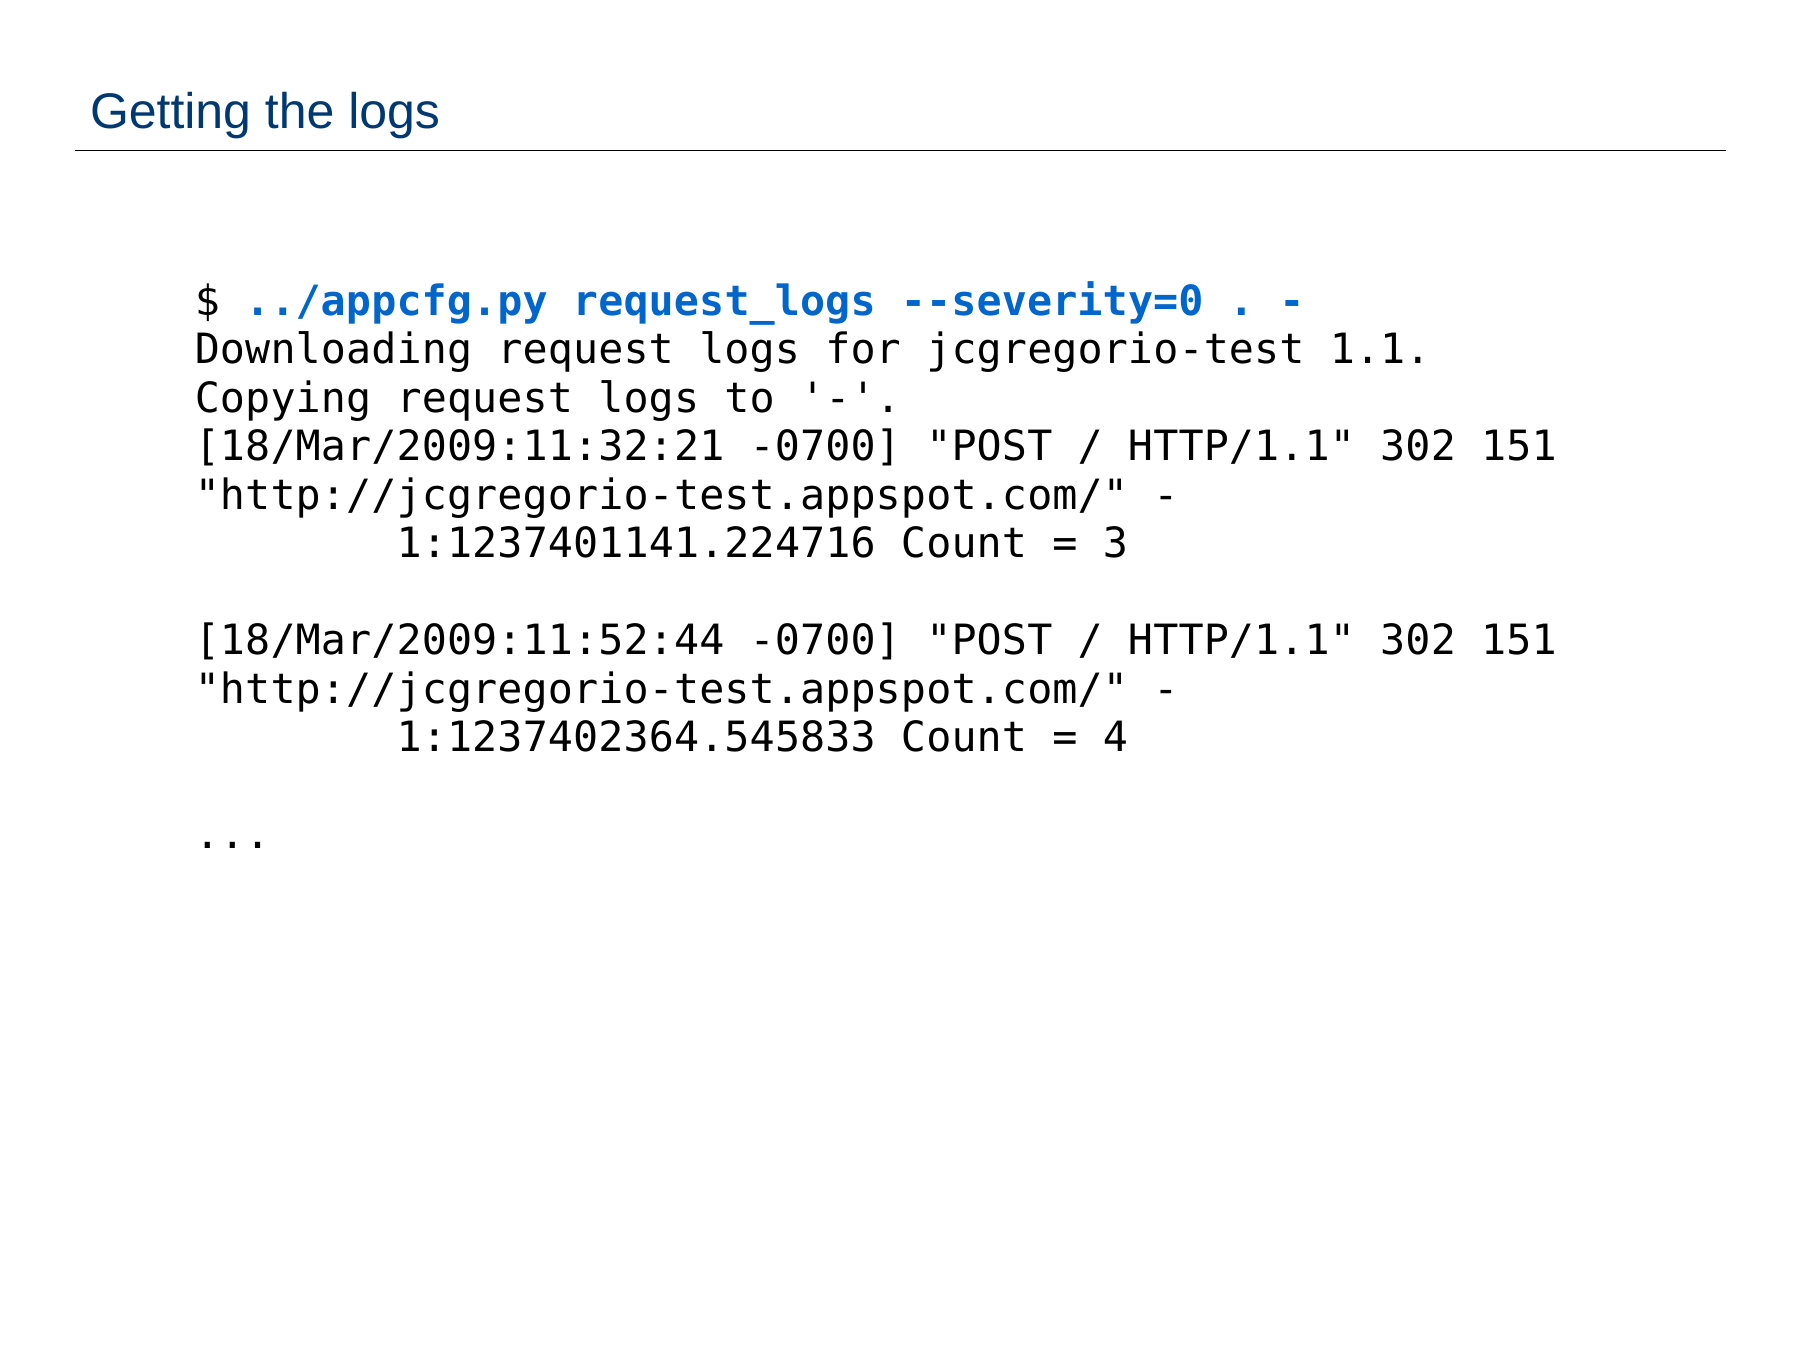

# Getting the logs
$ ../appcfg.py request_logs --severity=0 . -
Downloading request logs for jcgregorio-test 1.1.
Copying request logs to '-'.
[18/Mar/2009:11:32:21 -0700] "POST / HTTP/1.1" 302 151 "http://jcgregorio-test.appspot.com/" -
 1:1237401141.224716 Count = 3
[18/Mar/2009:11:52:44 -0700] "POST / HTTP/1.1" 302 151 "http://jcgregorio-test.appspot.com/" -
 1:1237402364.545833 Count = 4
...